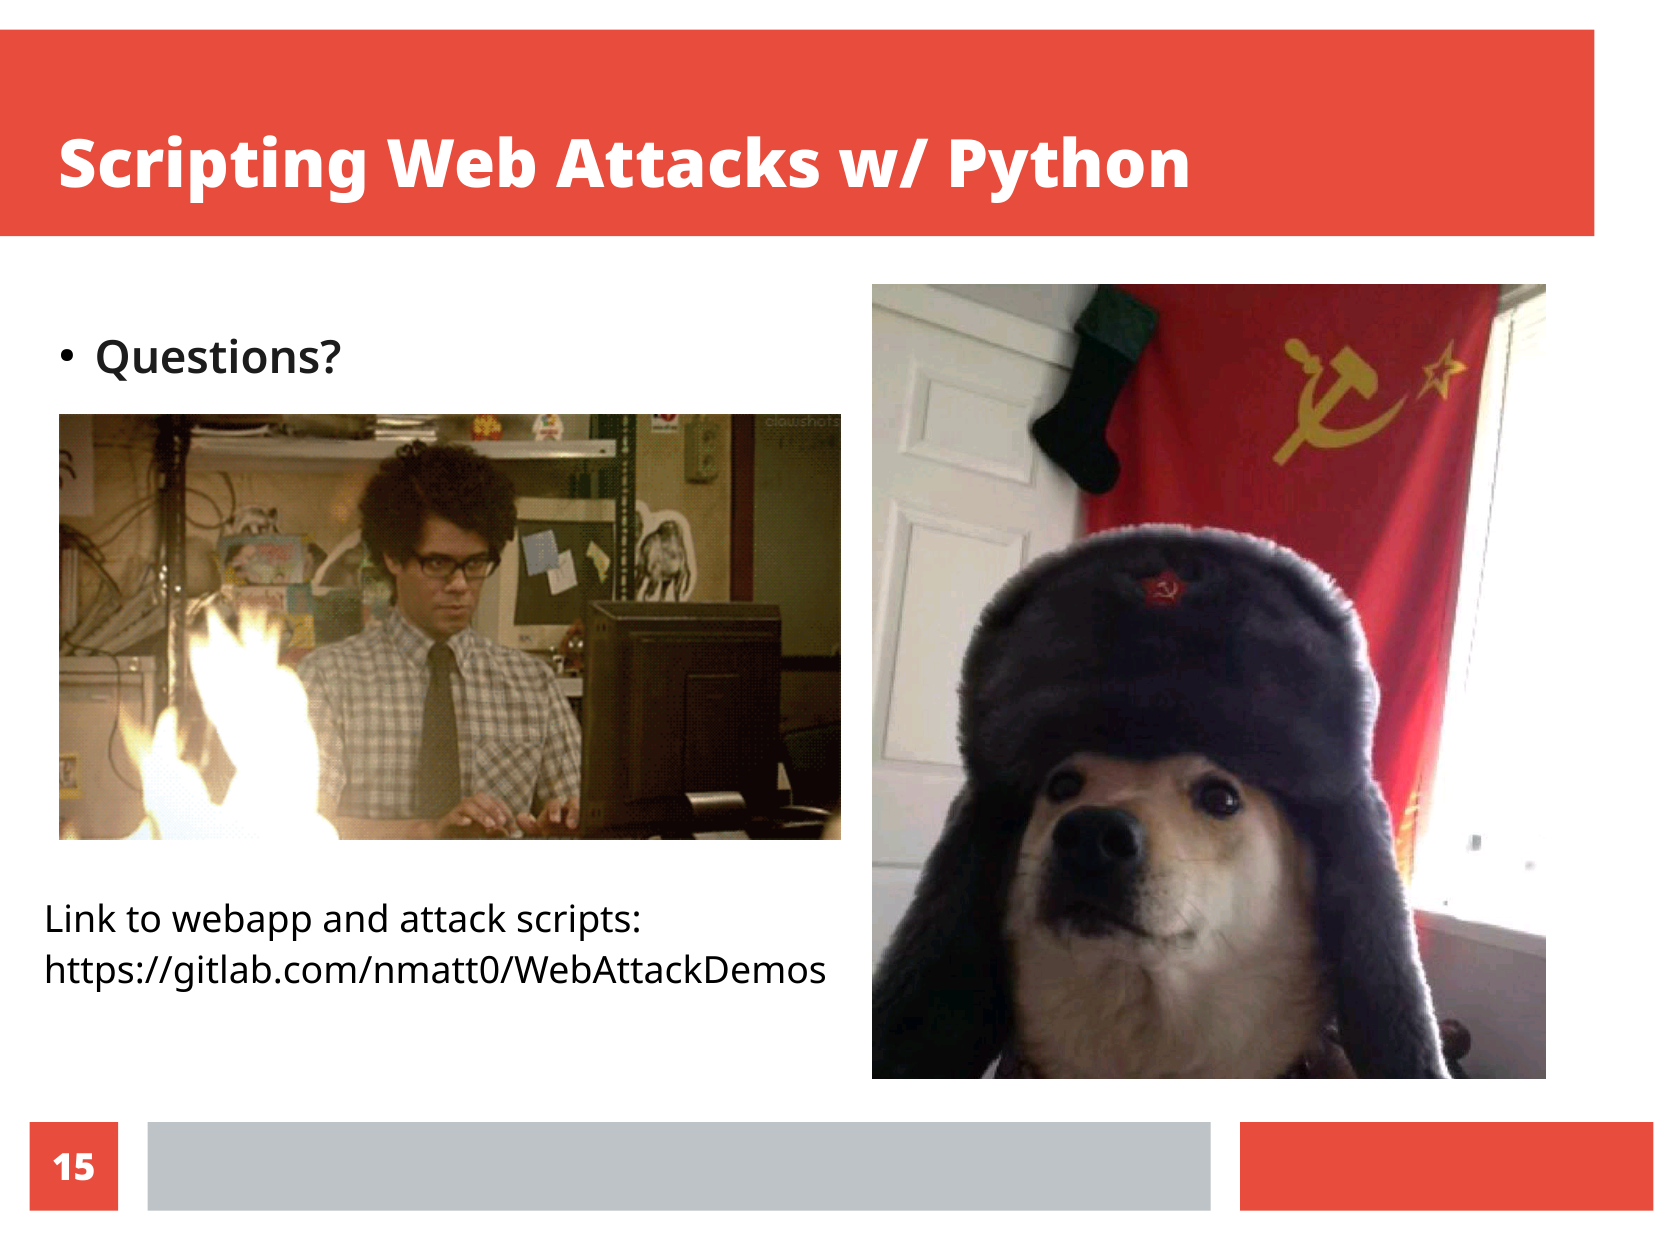

# Scripting Web Attacks w/ Python
Questions?
Link to webapp and attack scripts:
https://gitlab.com/nmatt0/WebAttackDemos
15